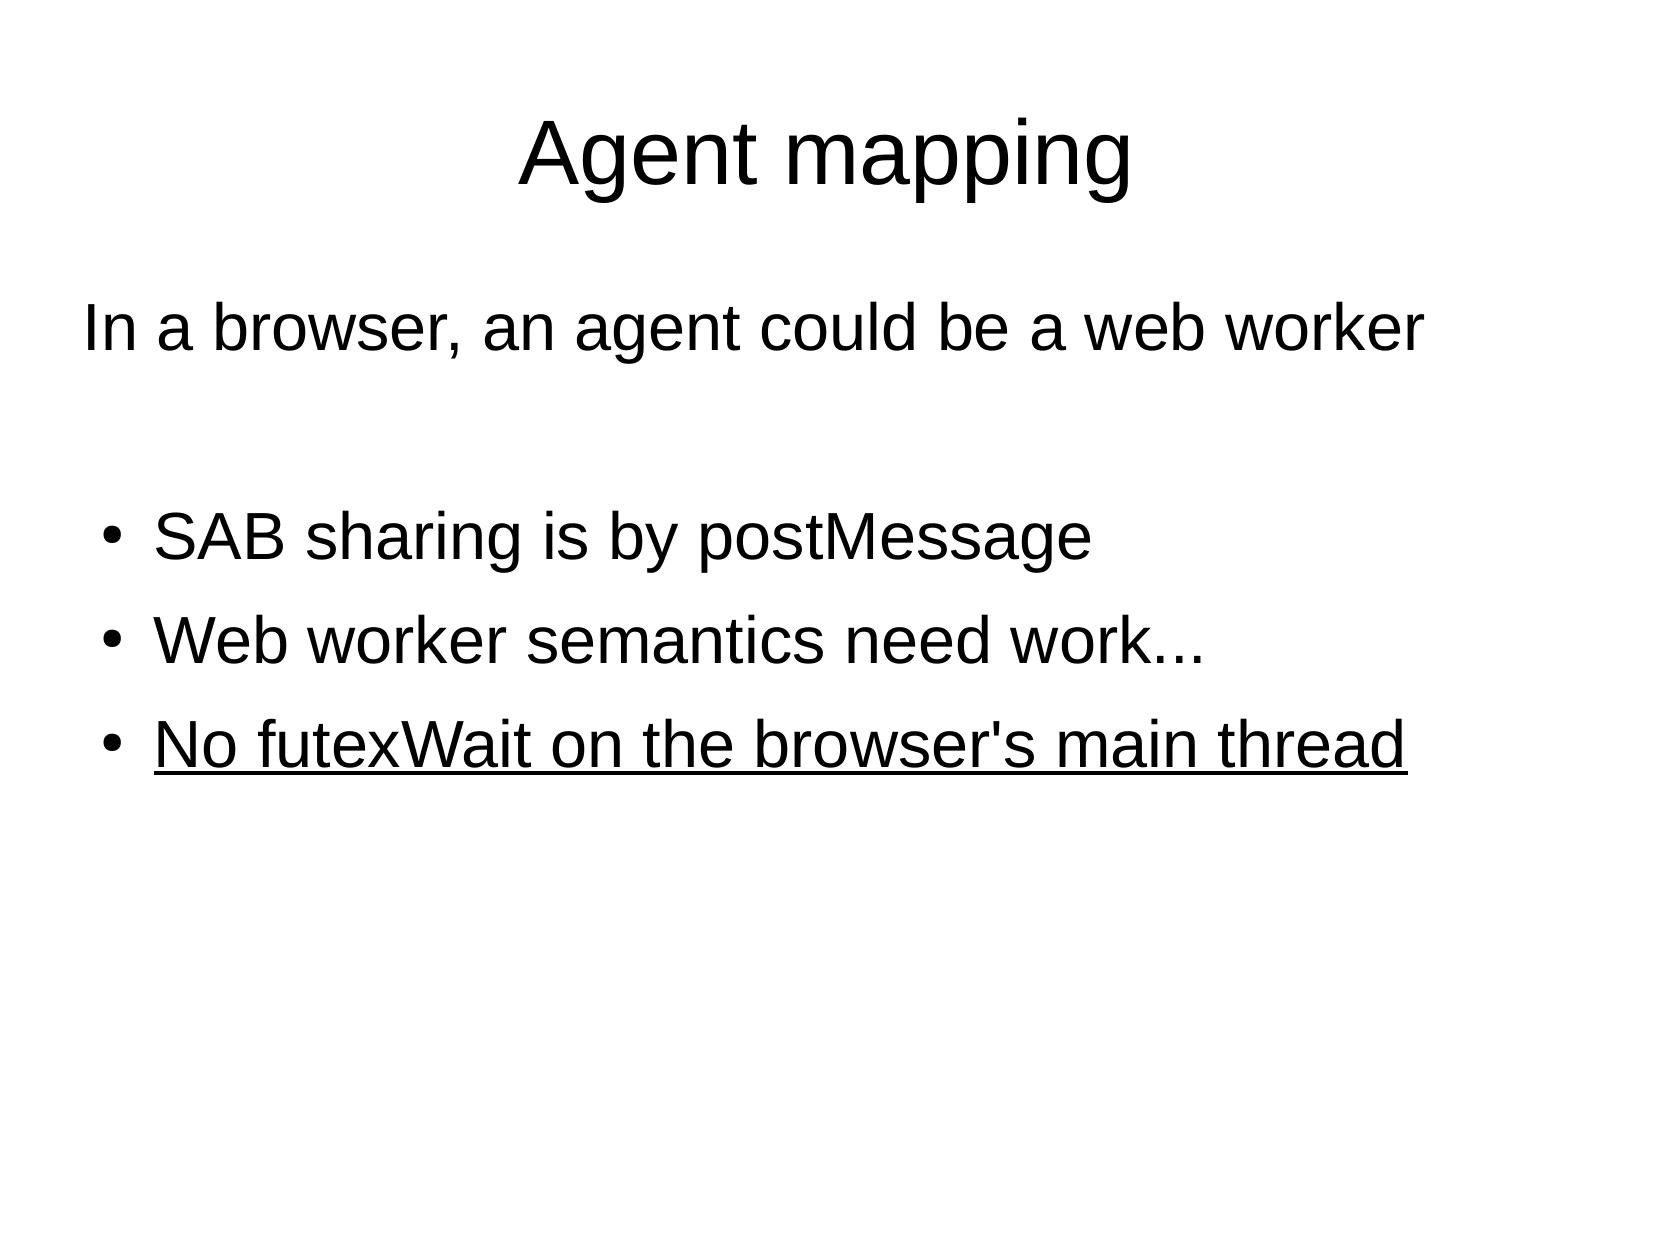

# Agent mapping
In a browser, an agent could be a web worker
SAB sharing is by postMessage
Web worker semantics need work...
No futexWait on the browser's main thread